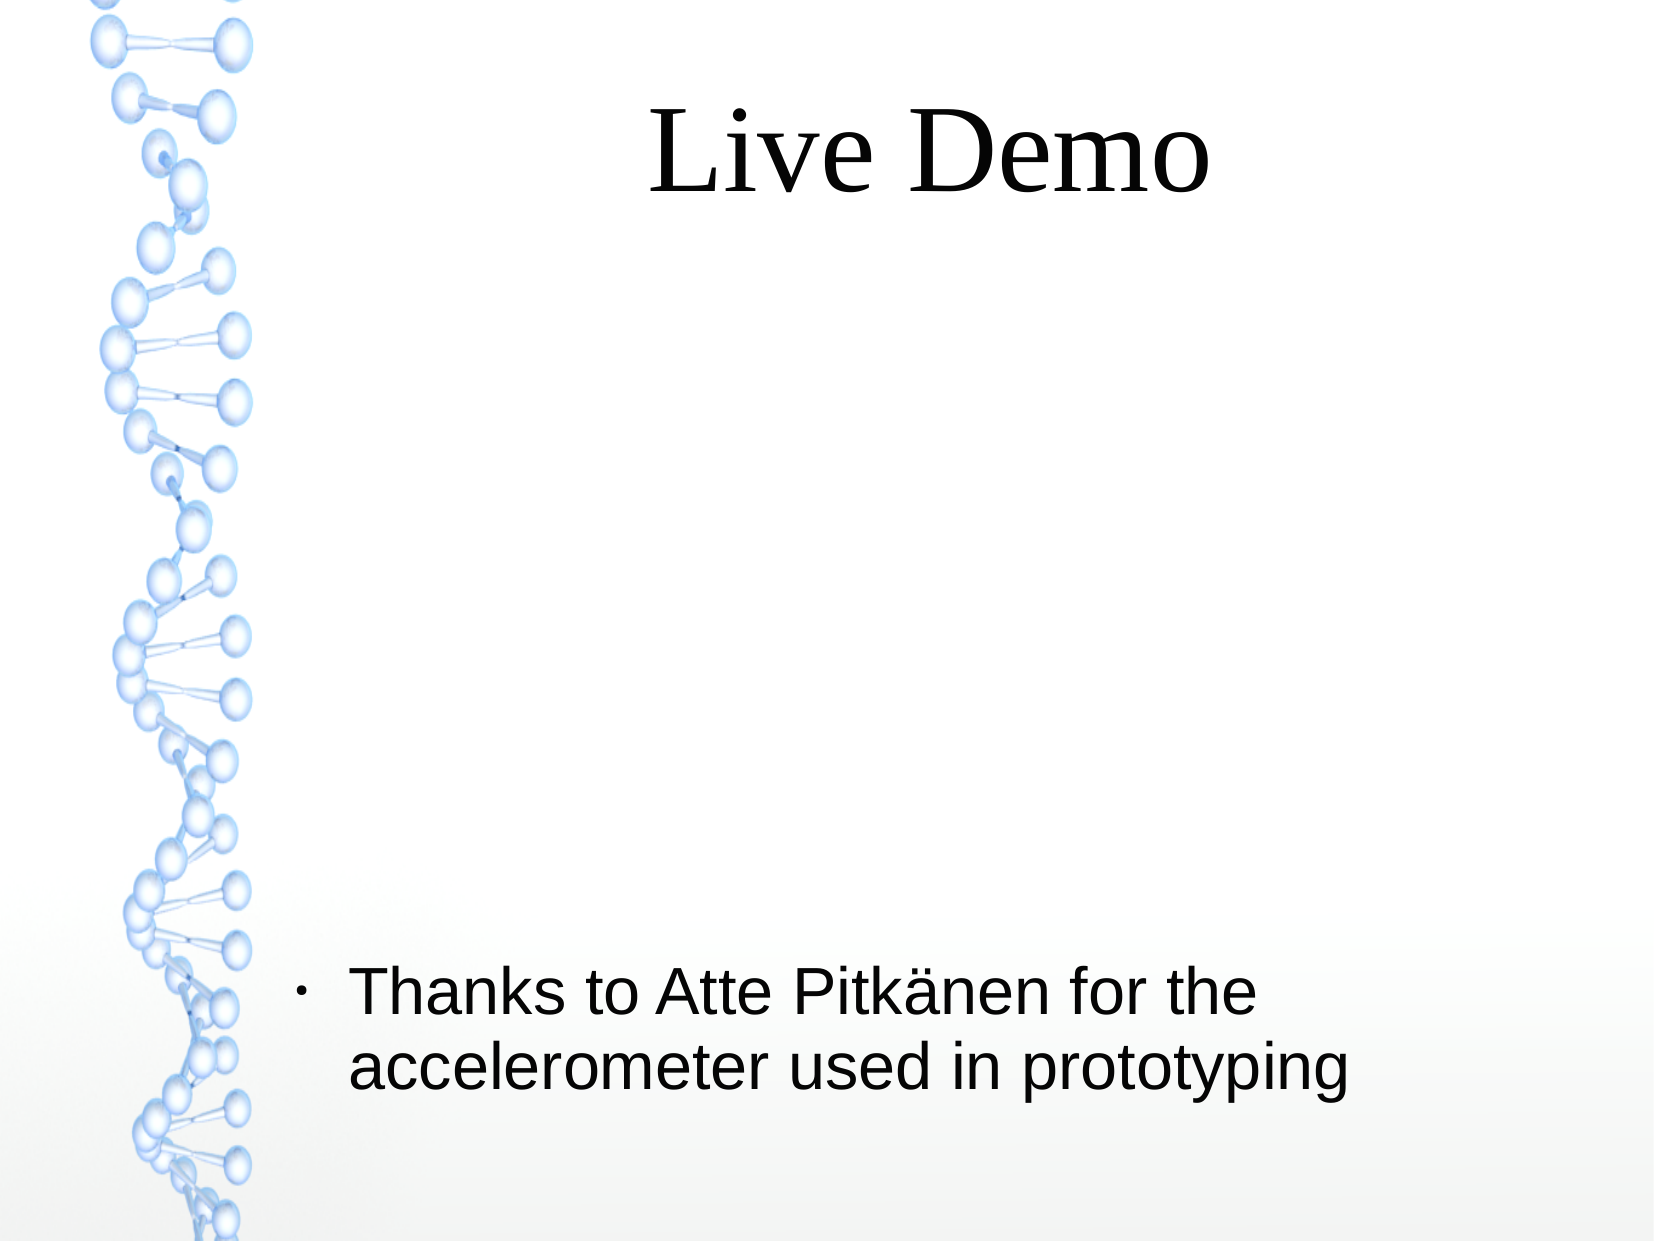

# Live Demo
Thanks to Atte Pitkänen for the accelerometer used in prototyping